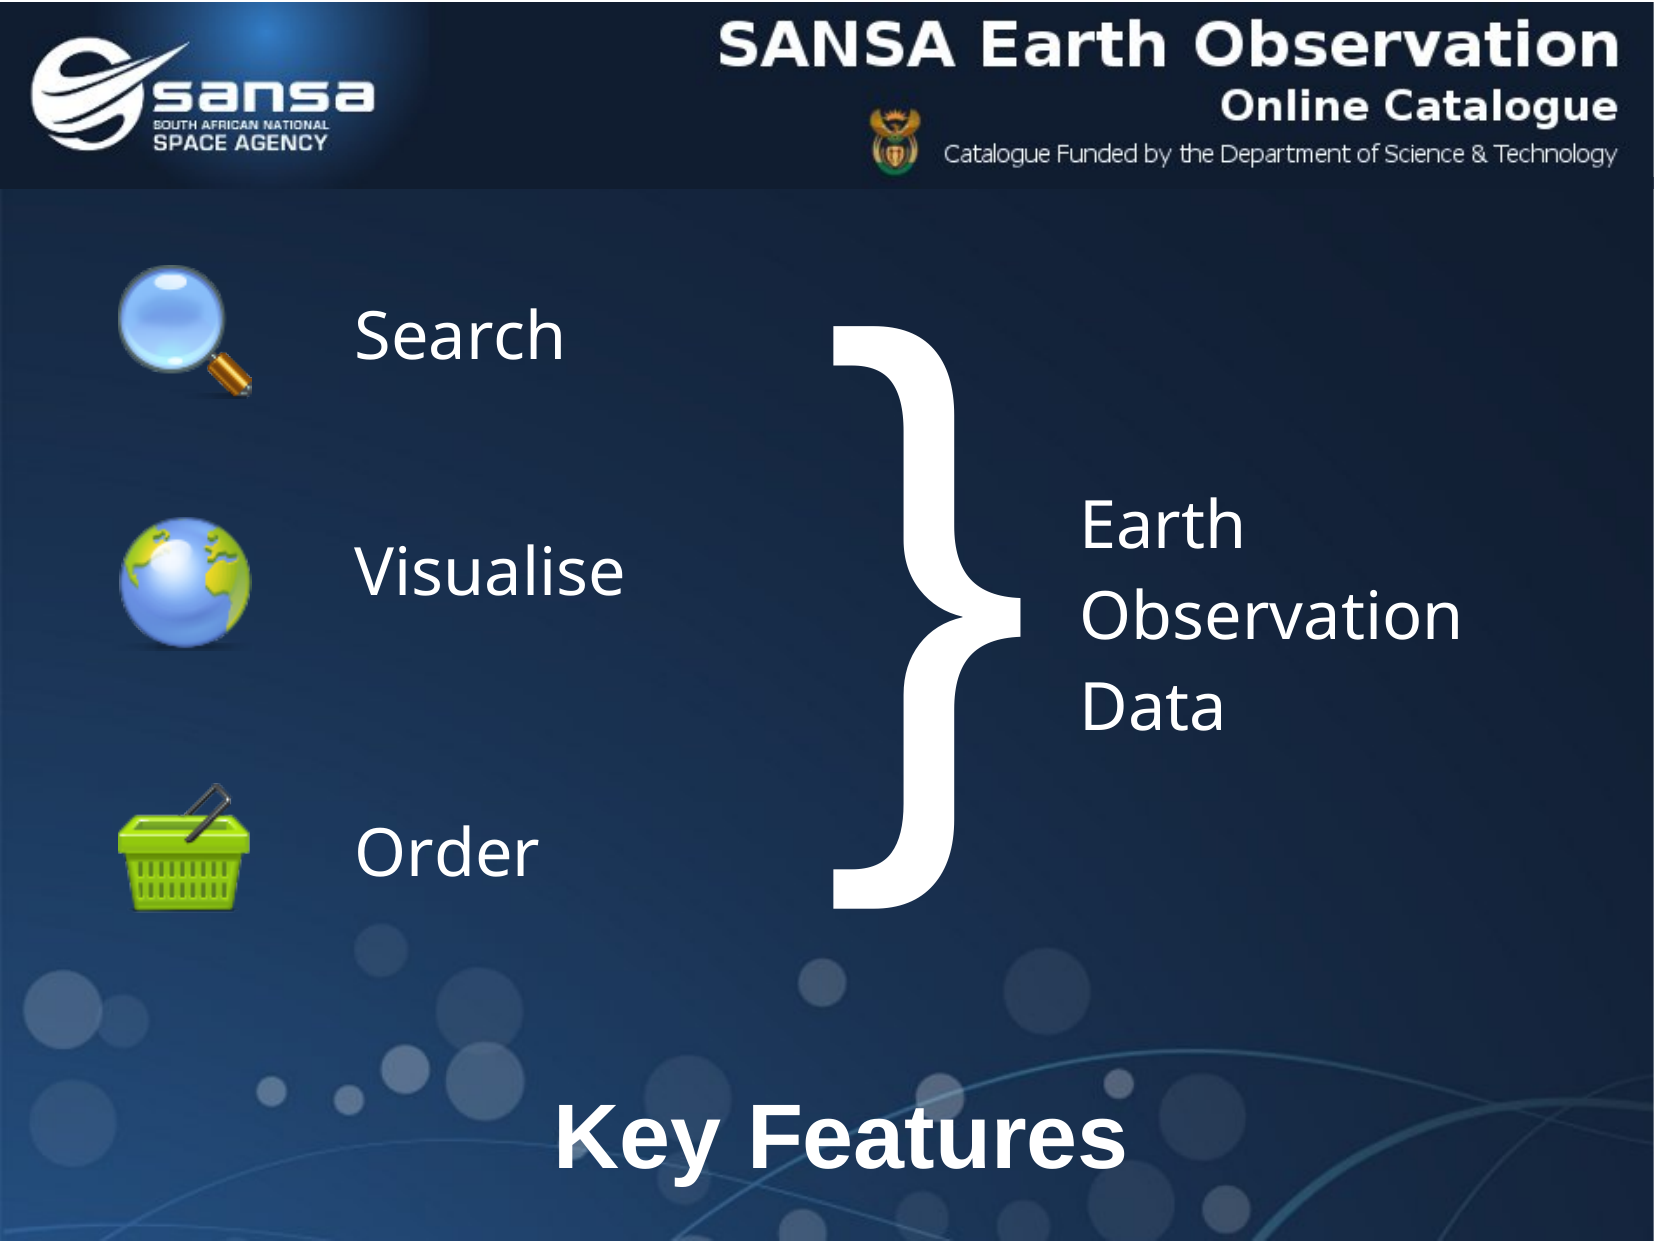

}
Earth
Observation
Data
Search
Visualise
Order
# Key Features